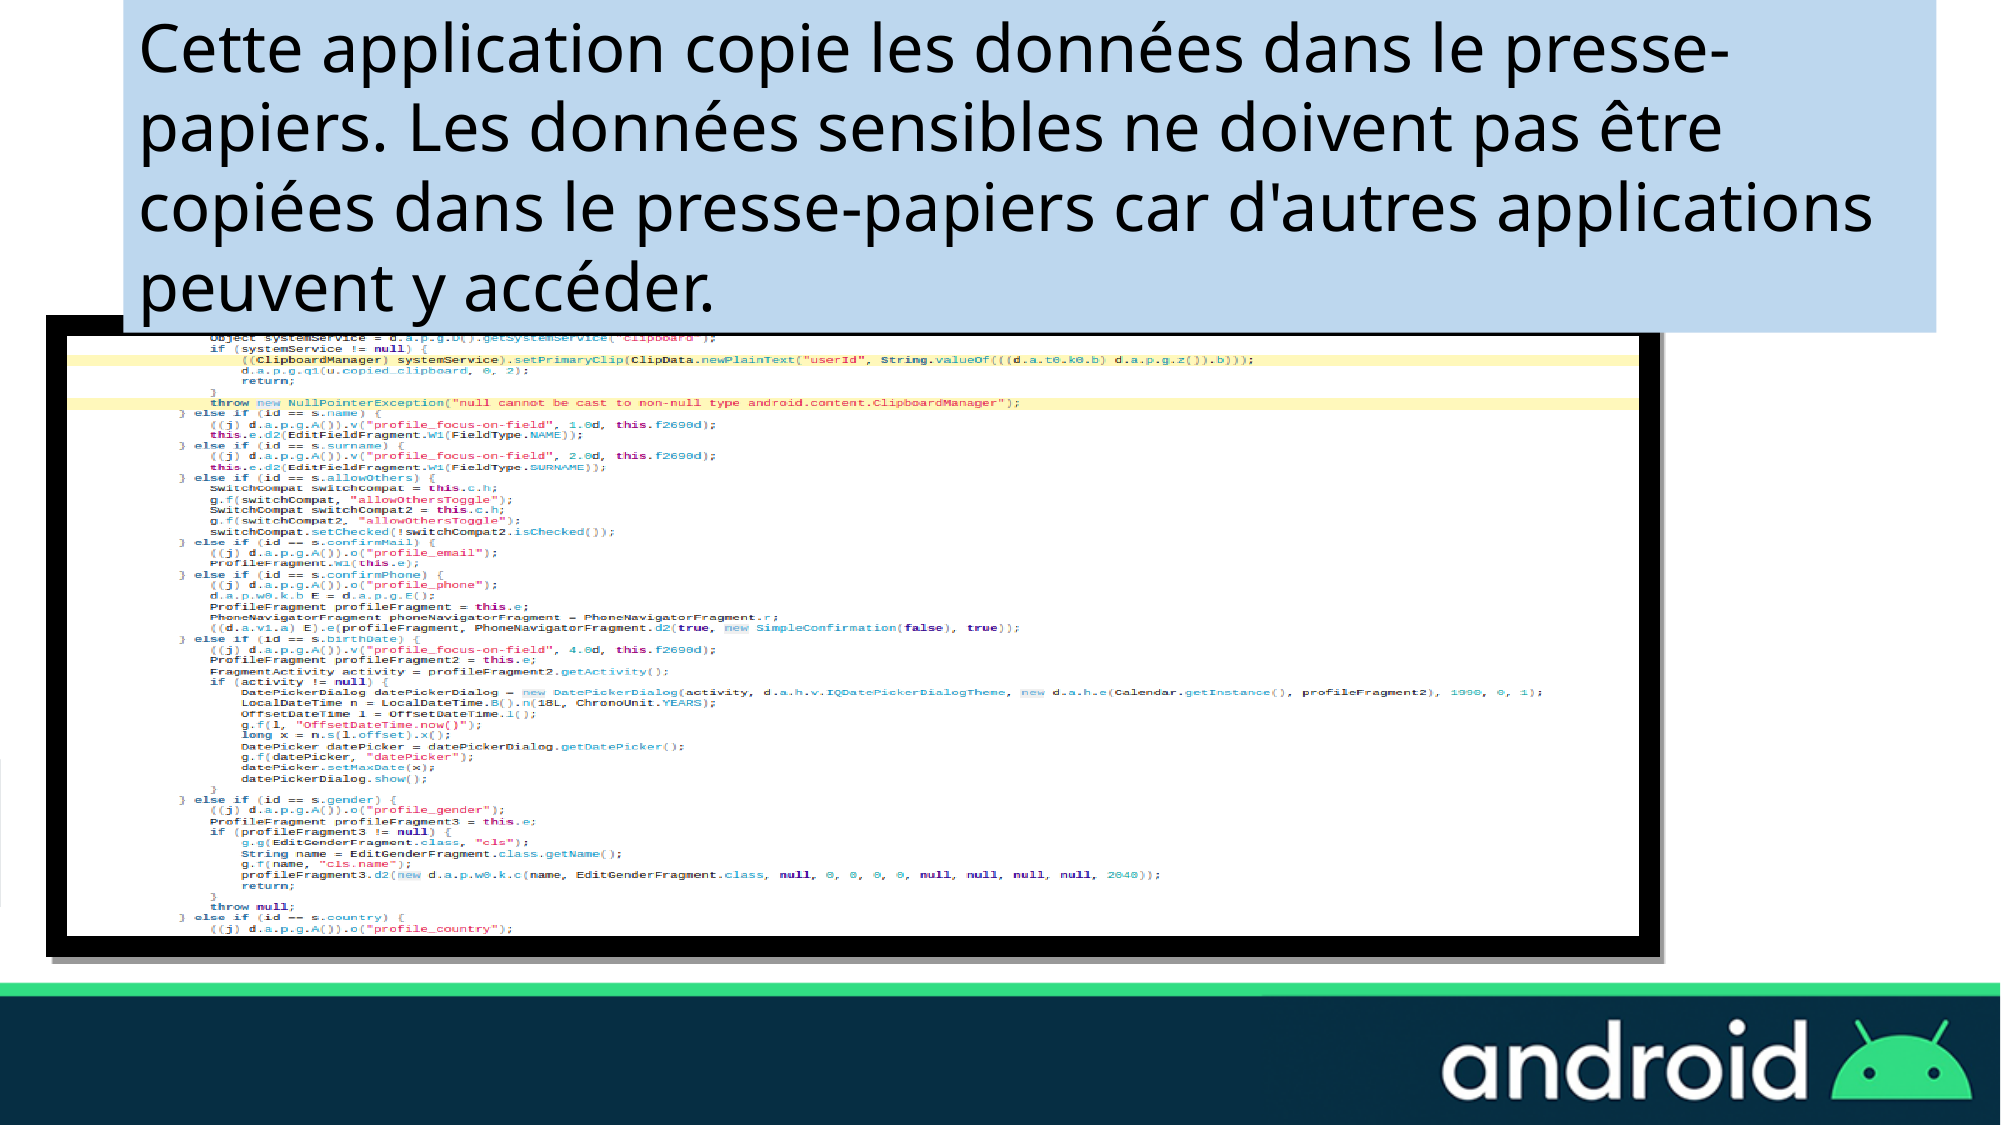

# Cette application copie les données dans le presse-papiers. Les données sensibles ne doivent pas être copiées dans le presse-papiers car d'autres applications peuvent y accéder.